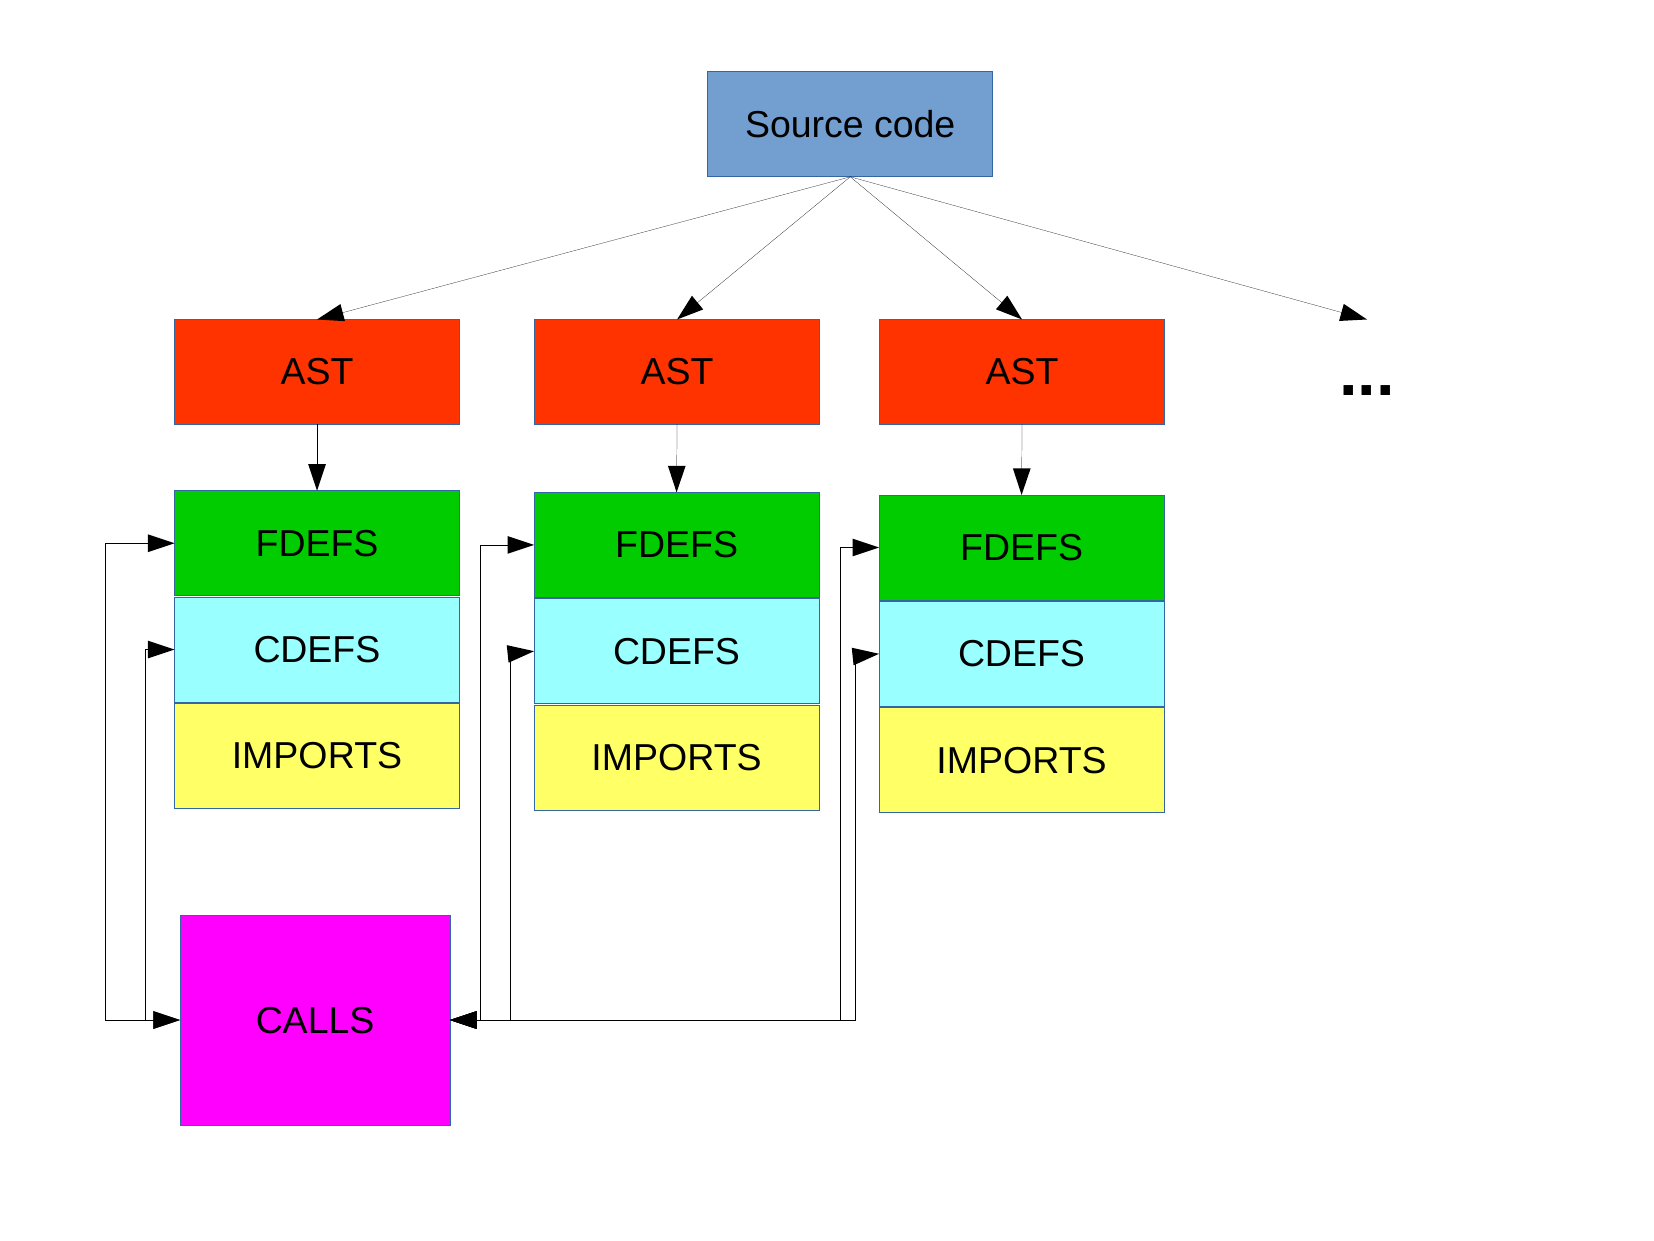

Source code
AST
AST
AST
...
FDEFS
FDEFS
FDEFS
CDEFS
CDEFS
CDEFS
IMPORTS
IMPORTS
IMPORTS
CALLS